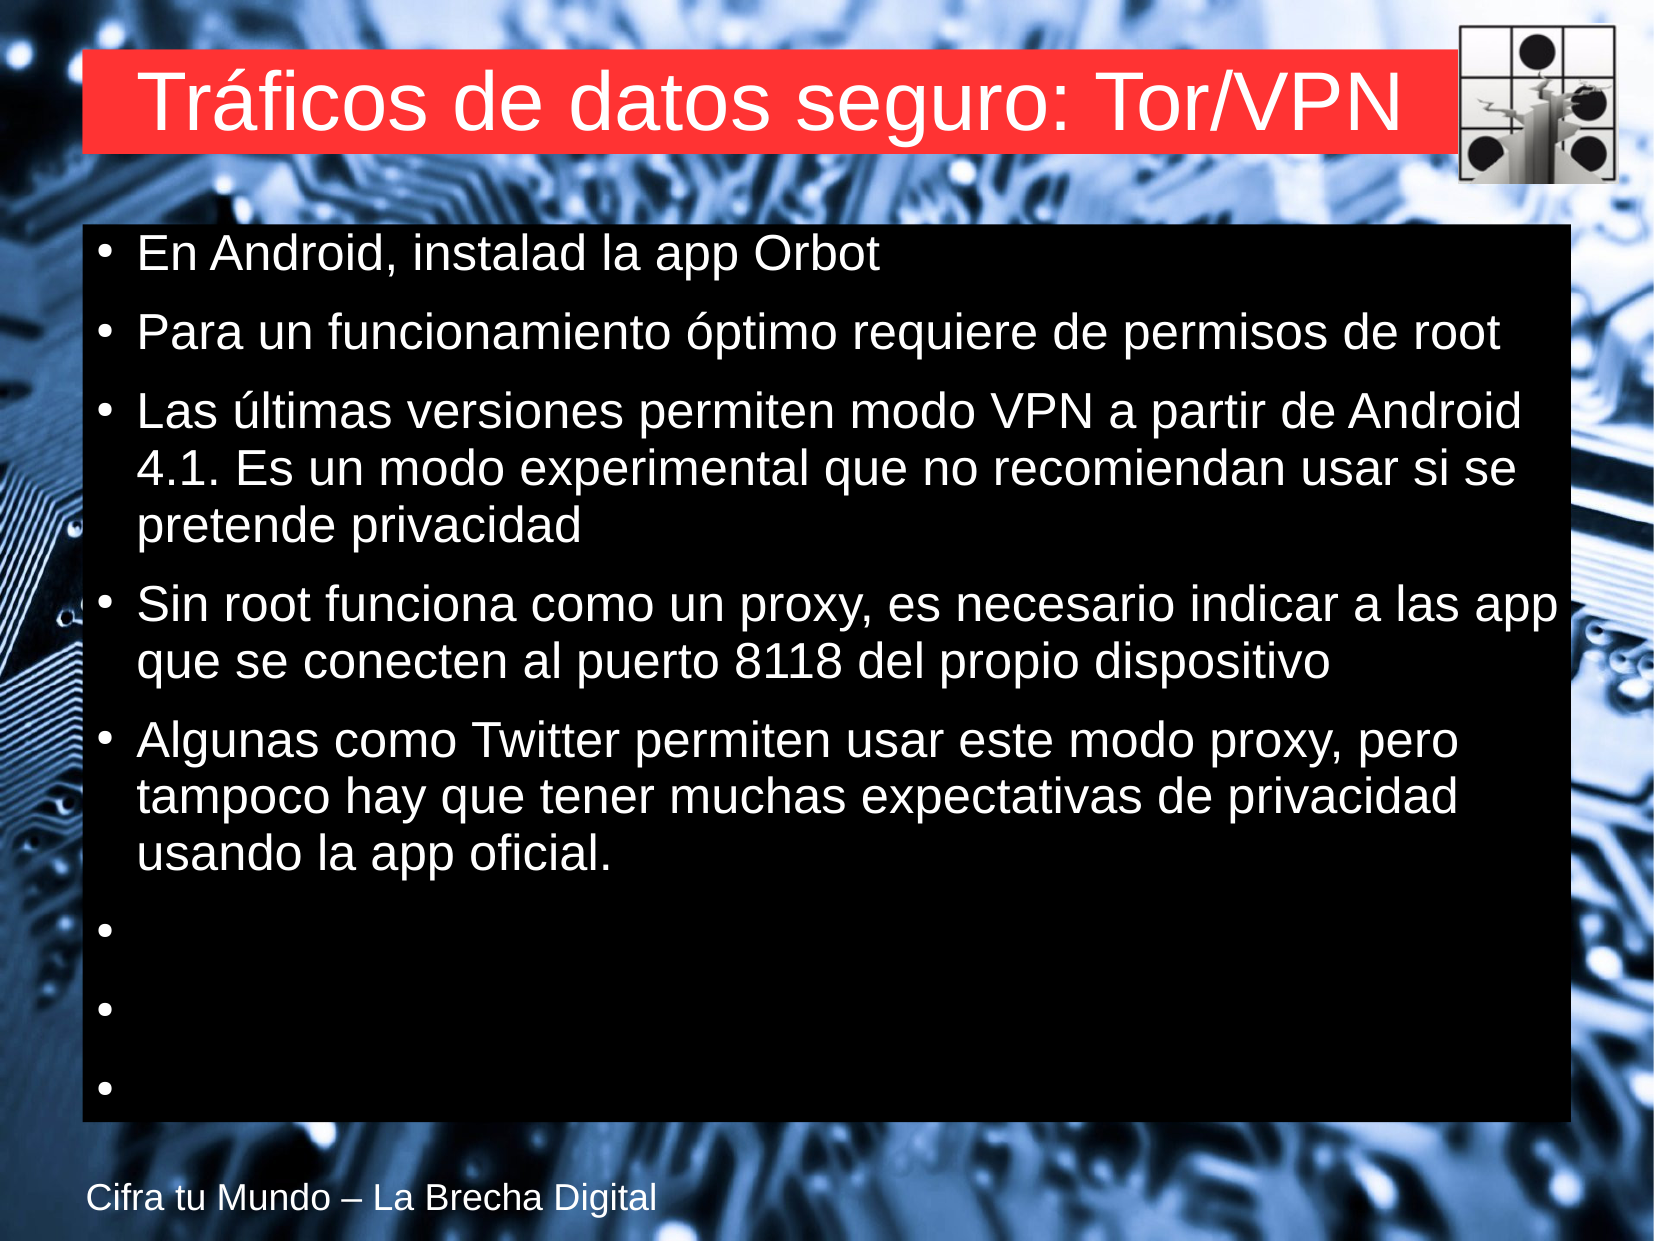

Tráfico de datos seguro con Tor y/o VPN
Tráficos de datos seguro: Tor/VPN
# En Android, instalad la app Orbot
Para un funcionamiento óptimo requiere de permisos de root
Las últimas versiones permiten modo VPN a partir de Android 4.1. Es un modo experimental que no recomiendan usar si se pretende privacidad
Sin root funciona como un proxy, es necesario indicar a las app que se conecten al puerto 8118 del propio dispositivo
Algunas como Twitter permiten usar este modo proxy, pero tampoco hay que tener muchas expectativas de privacidad usando la app oficial.
Cifra tu Mundo – La Brecha Digital